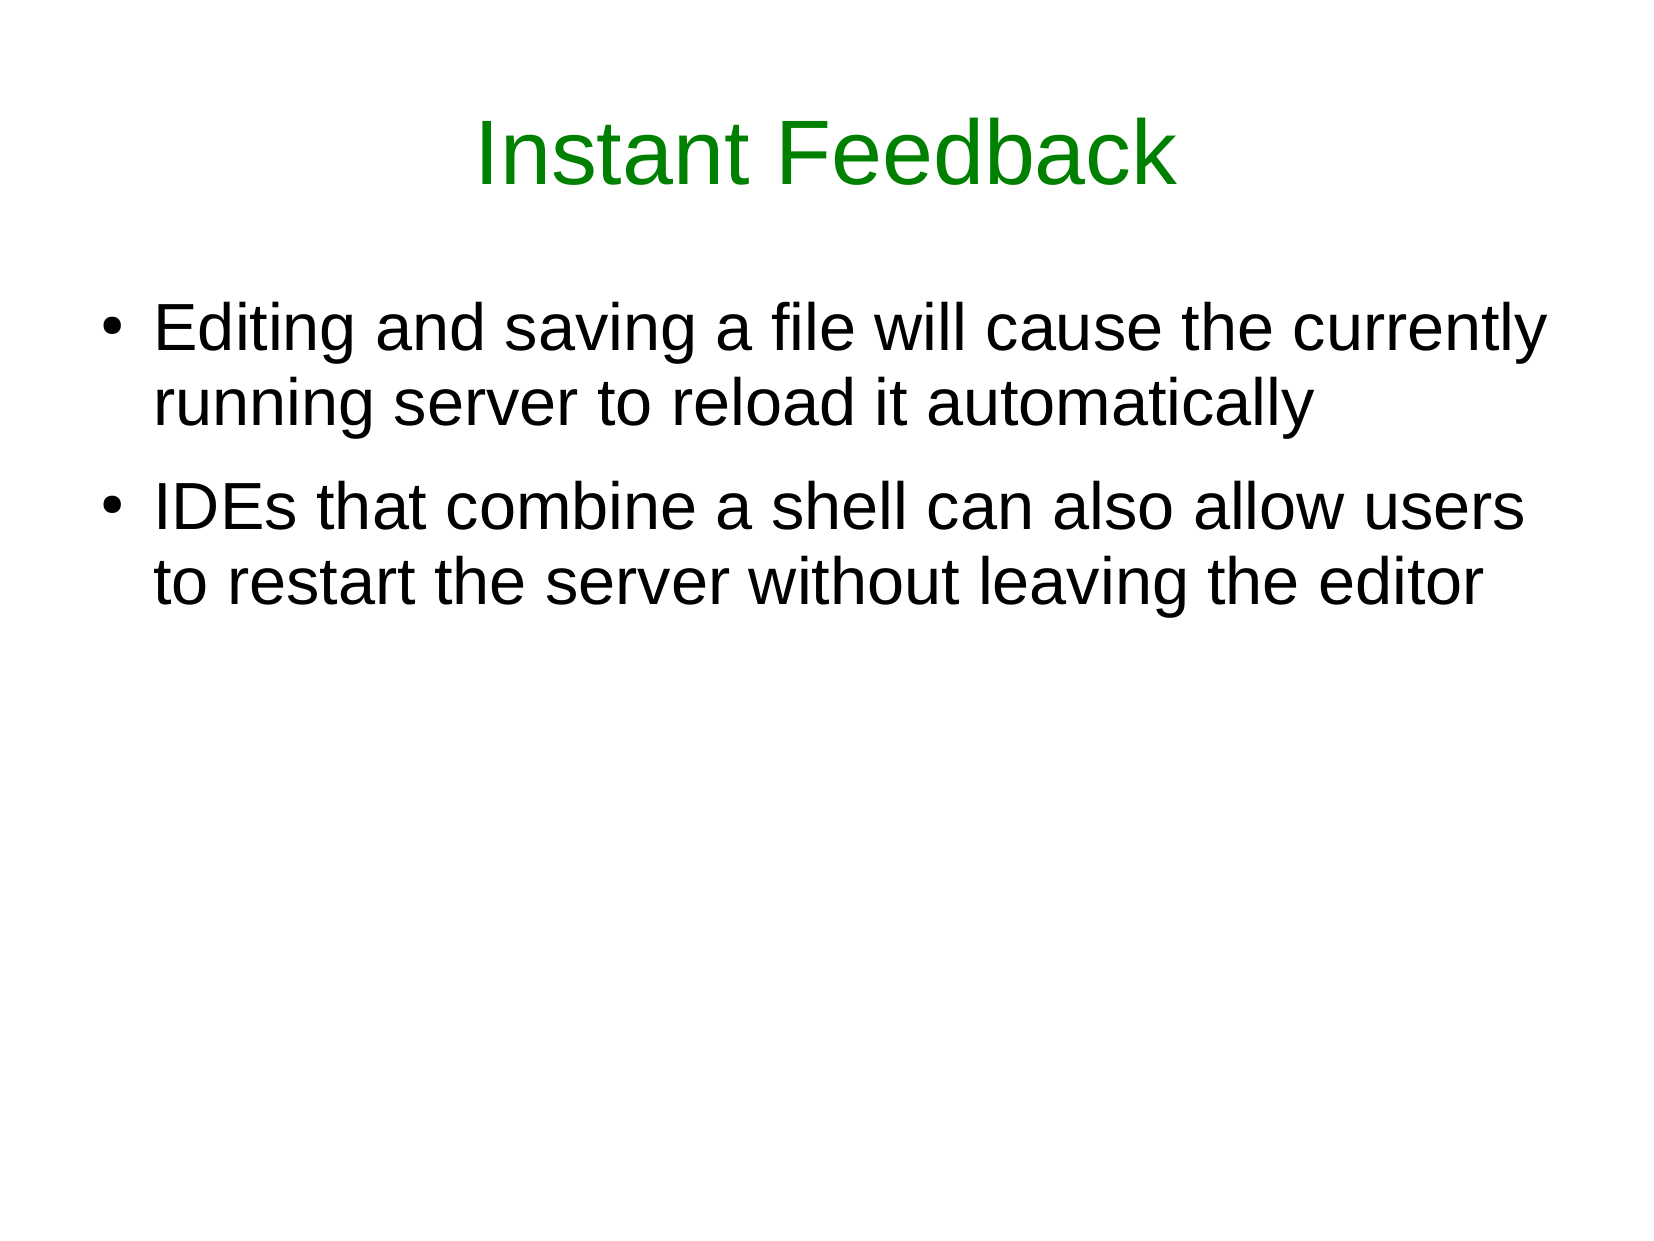

# Instant Feedback
Editing and saving a file will cause the currently running server to reload it automatically
IDEs that combine a shell can also allow users to restart the server without leaving the editor